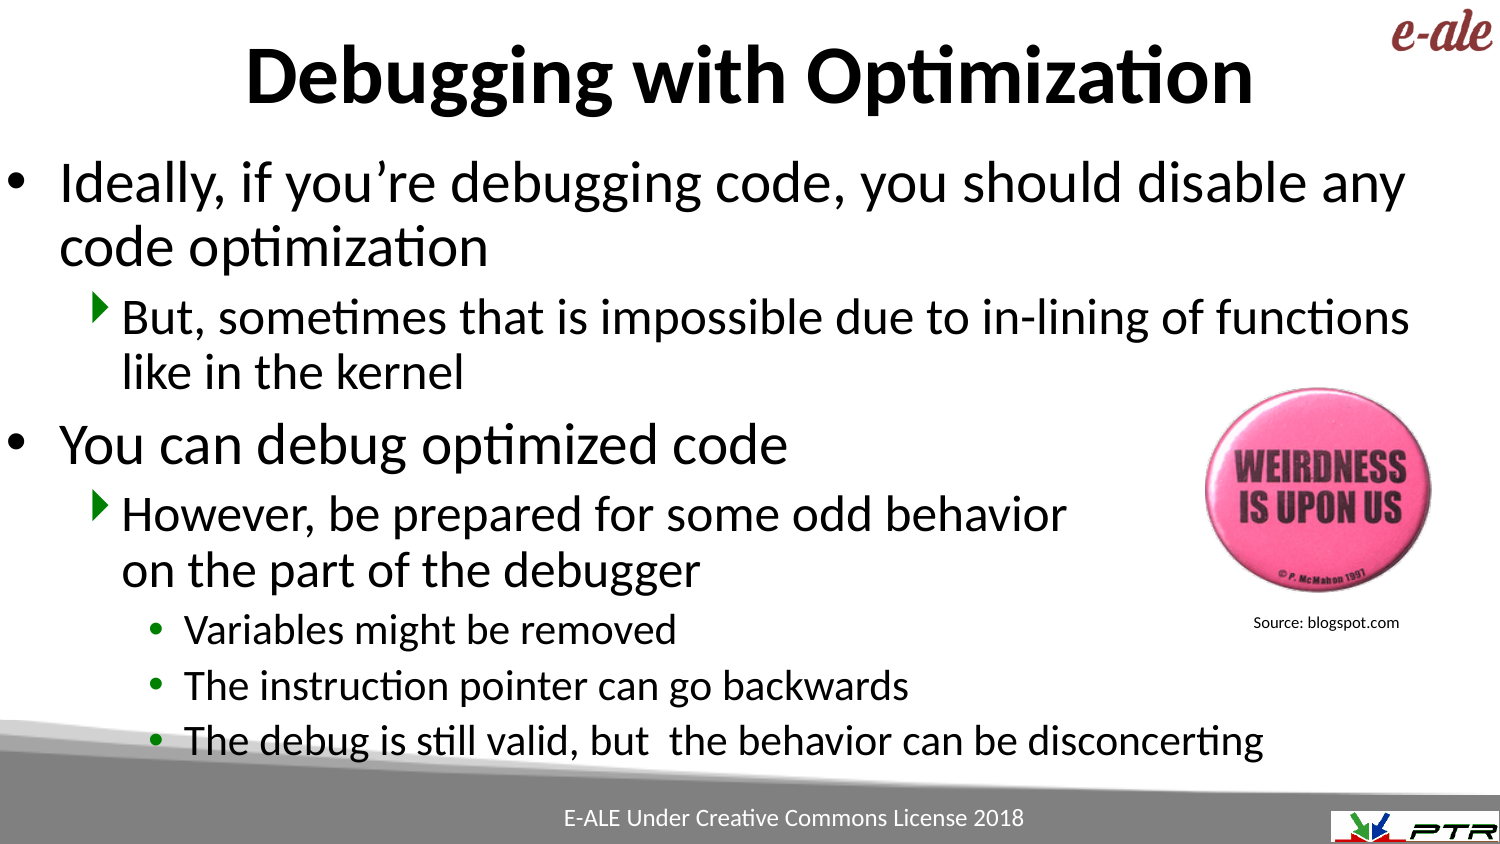

# Debugging with Optimization
Ideally, if you’re debugging code, you should disable any code optimization
But, sometimes that is impossible due to in-lining of functions like in the kernel
You can debug optimized code
However, be prepared for some odd behavior
on the part of the debugger
Variables might be removed
The instruction pointer can go backwards
The debug is still valid, but the behavior can be disconcerting
Source: blogspot.com